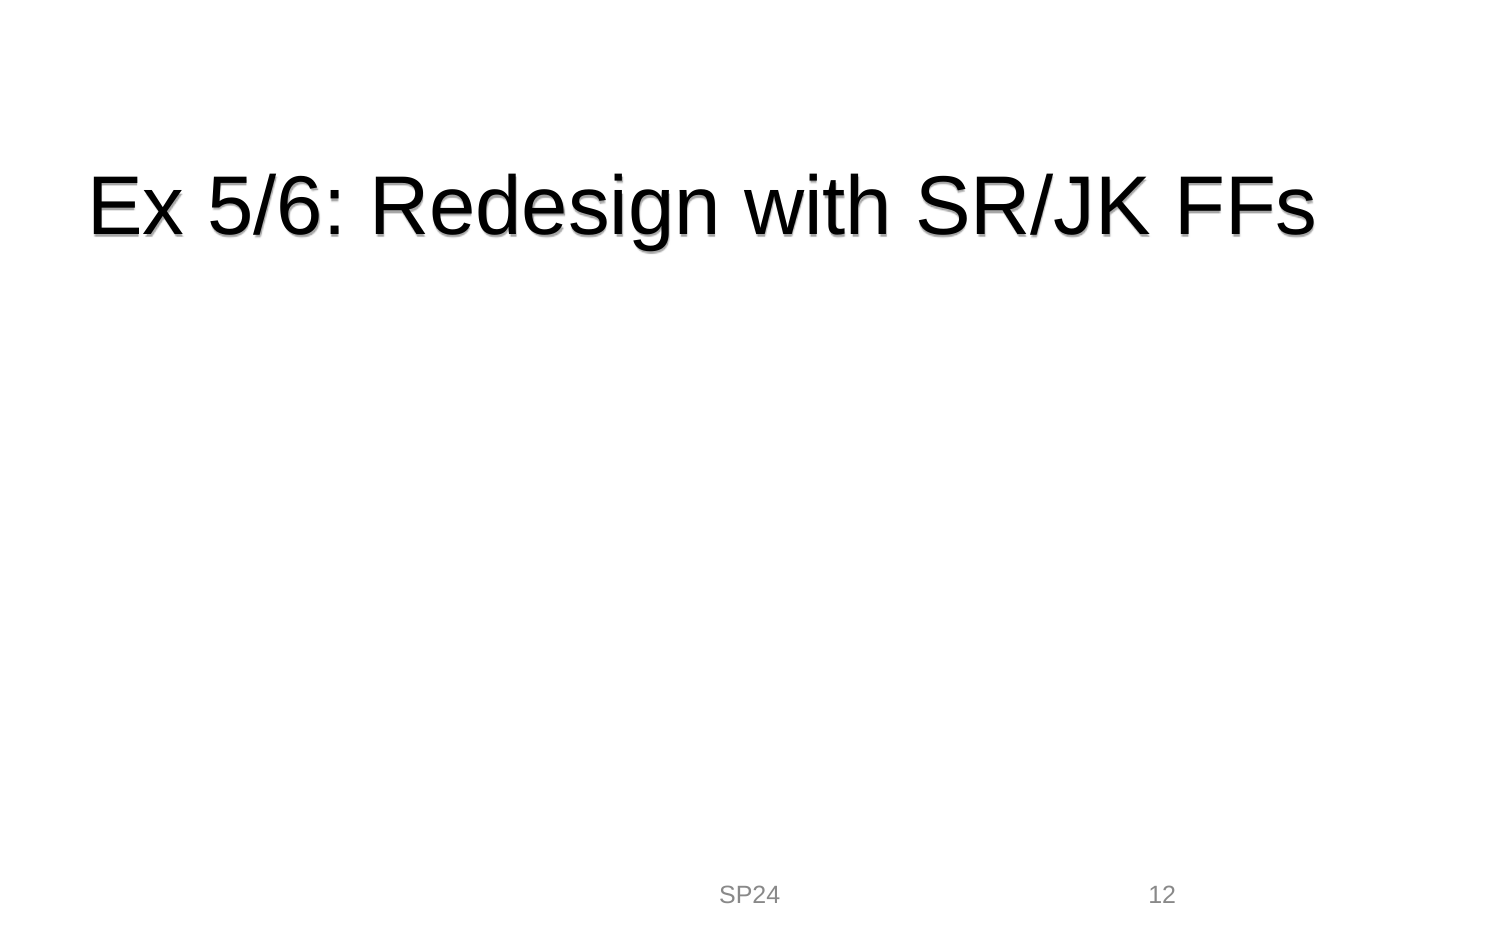

# Ex 5/6: Redesign with SR/JK FFs
SP24